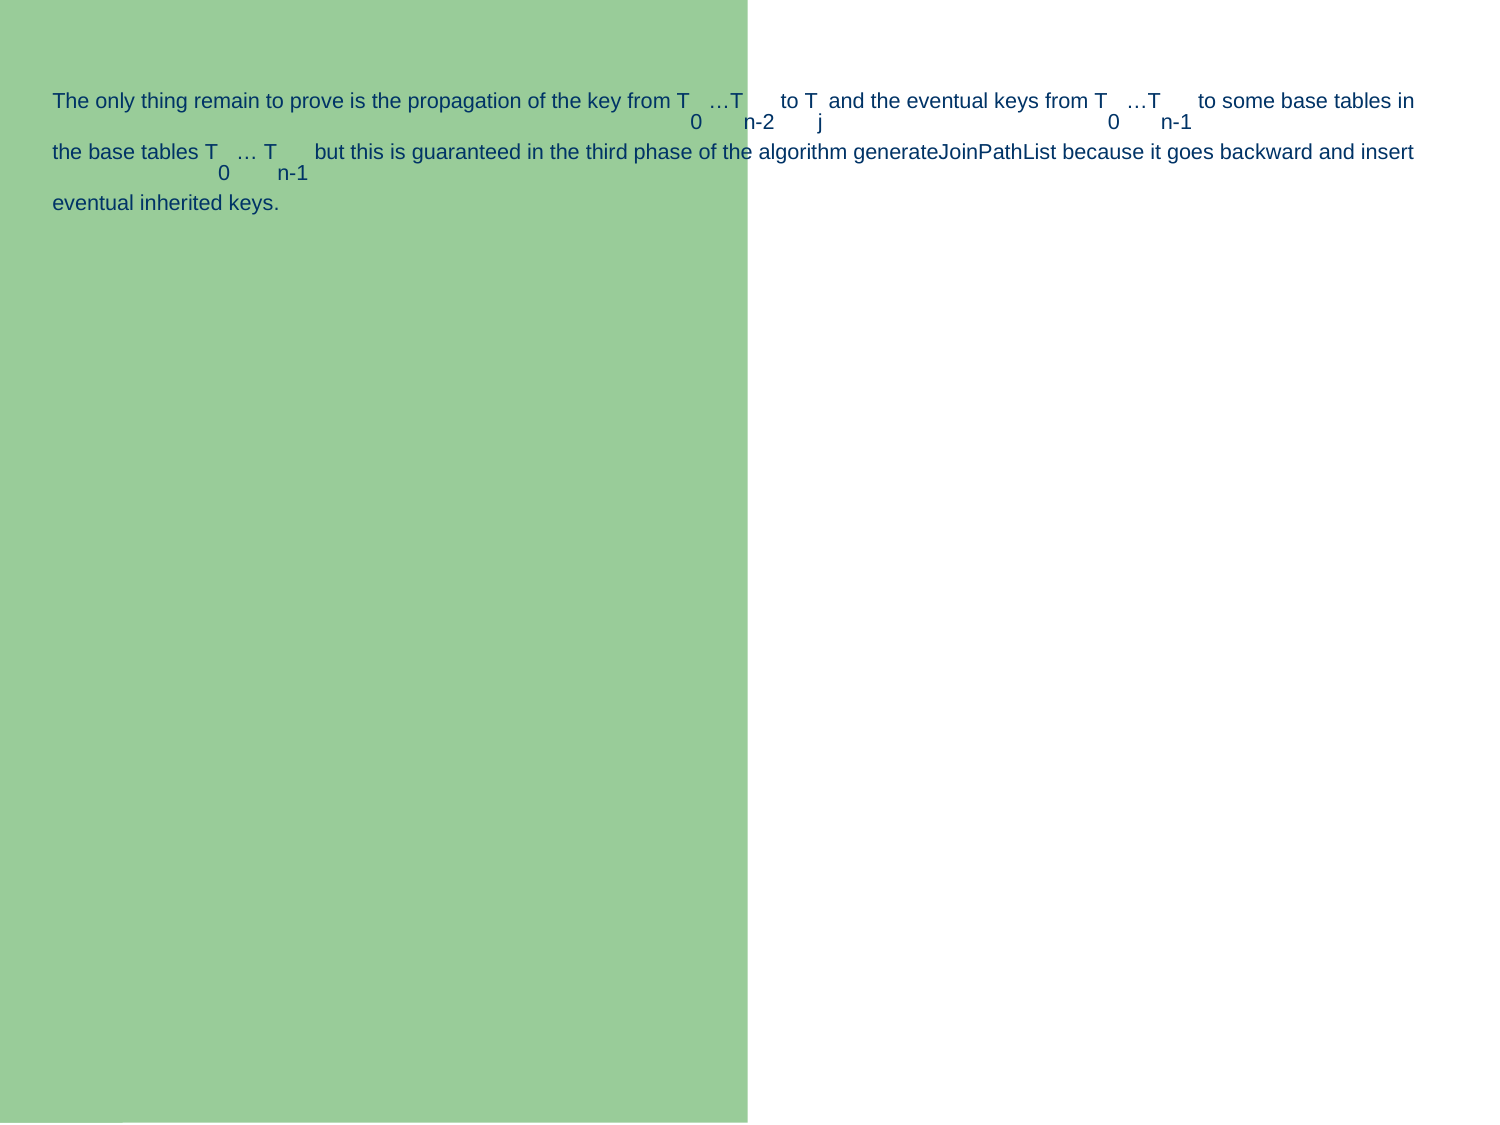

The only thing remain to prove is the propagation of the key from T0 …Tn-2 to Tj and the eventual keys from T0 …Tn-1 to some base tables in the base tables T0 … Tn-1 but this is guaranteed in the third phase of the algorithm generateJoinPathList because it goes backward and insert eventual inherited keys.